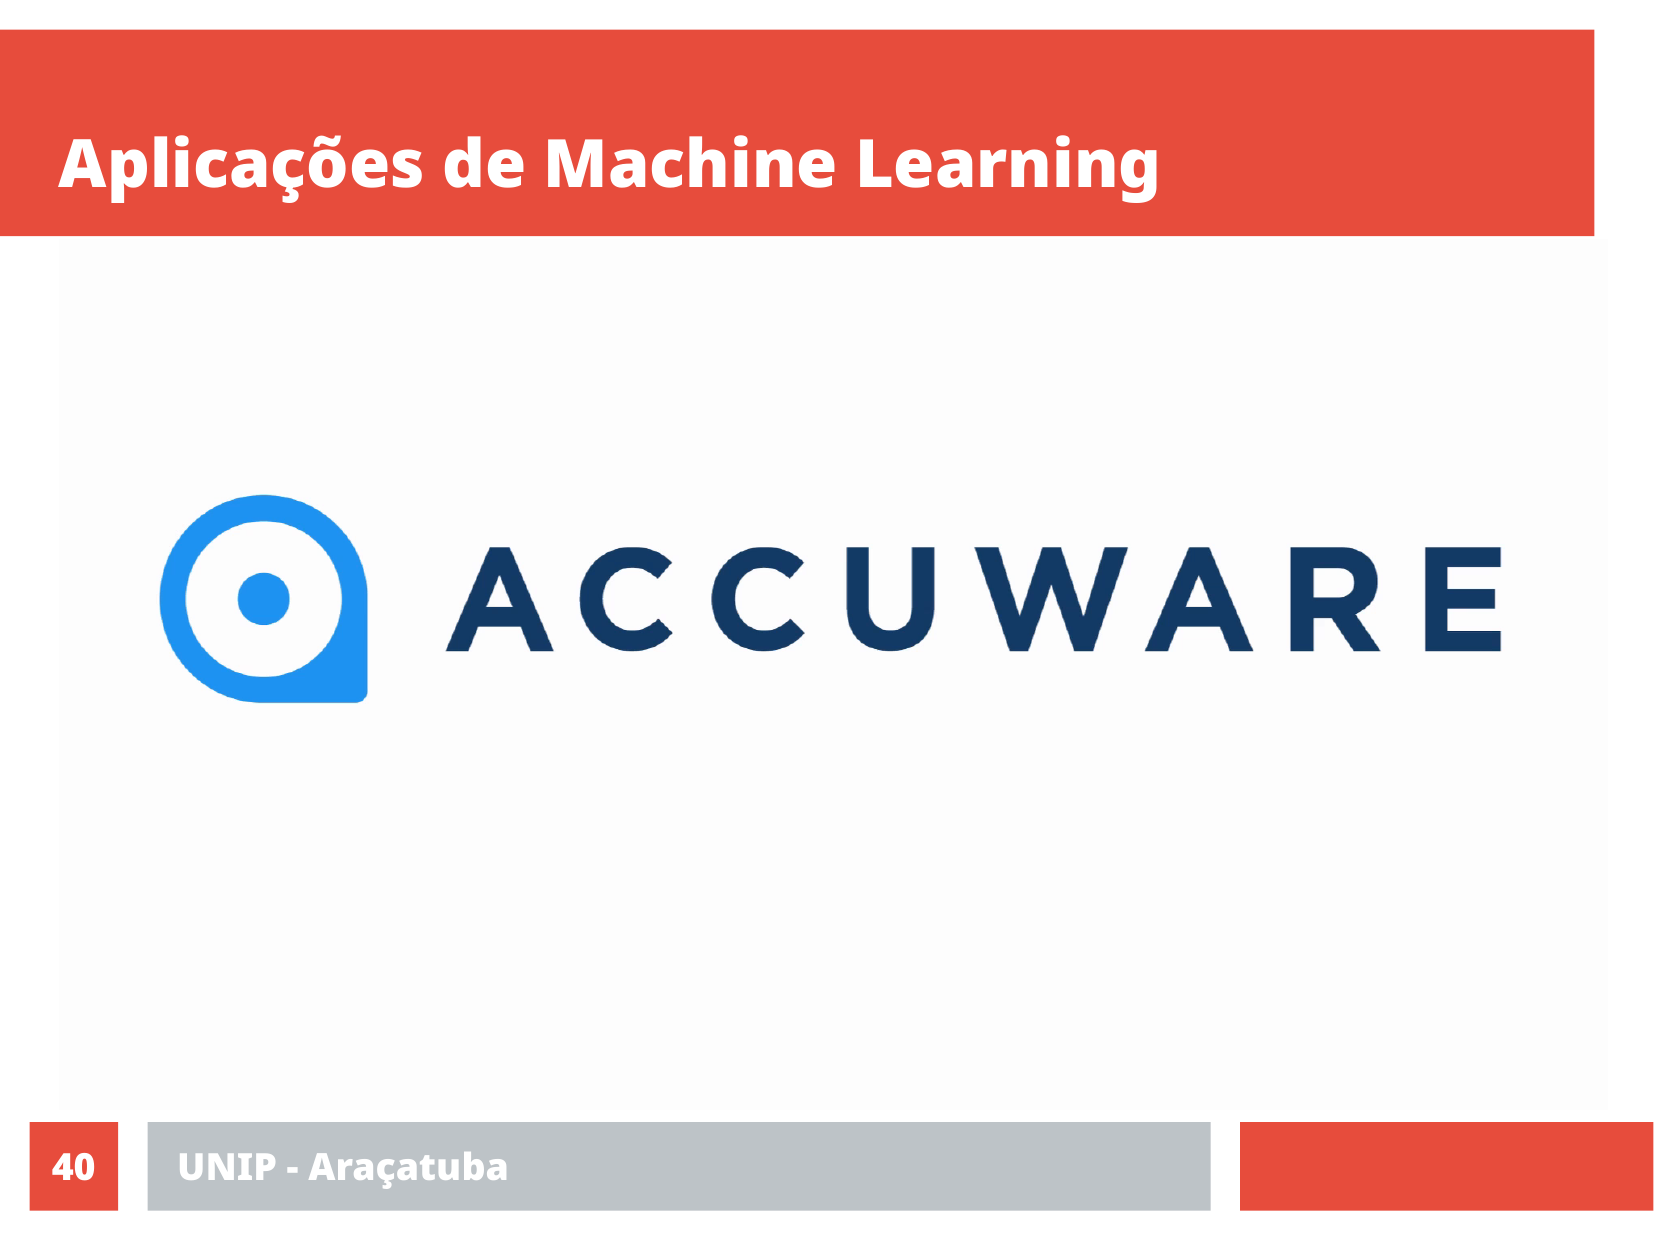

# Aplicações de Machine Learning
40
UNIP - Araçatuba